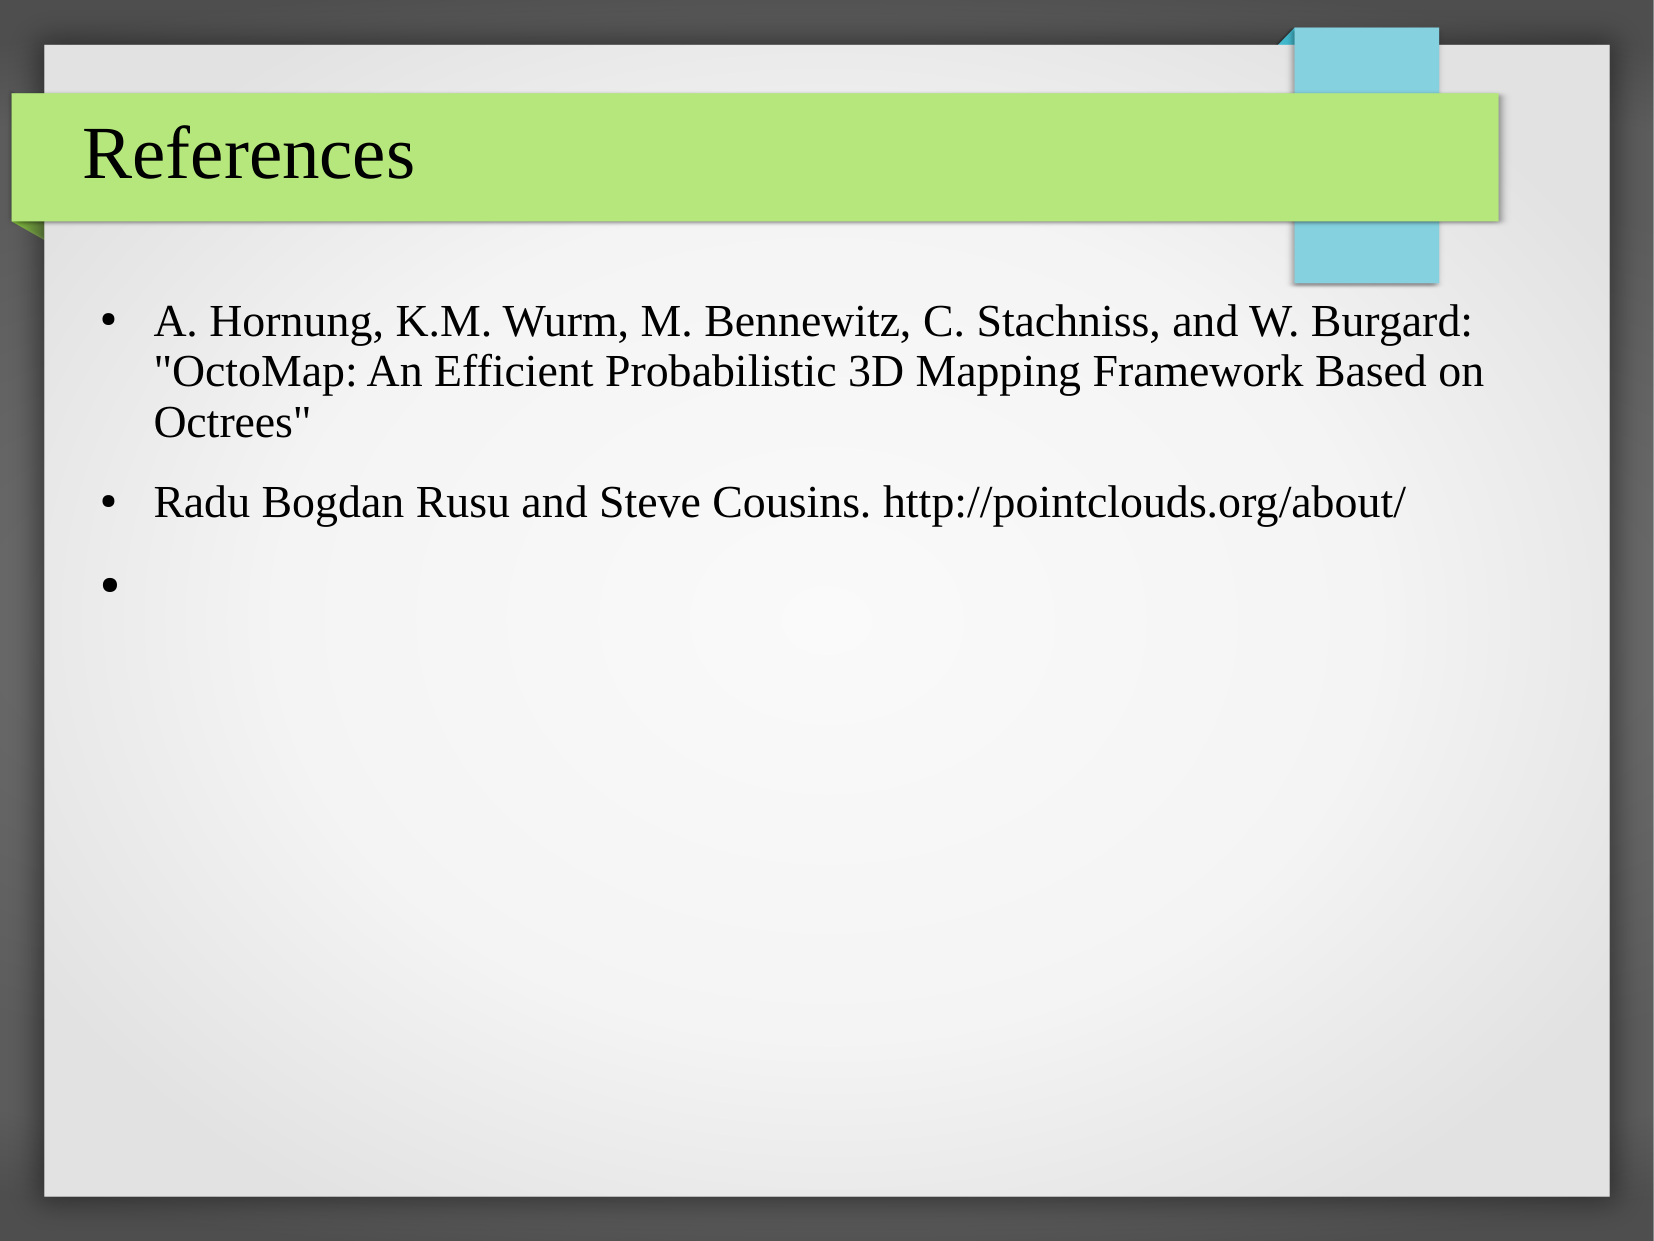

# References
A. Hornung, K.M. Wurm, M. Bennewitz, C. Stachniss, and W. Burgard: "OctoMap: An Efficient Probabilistic 3D Mapping Framework Based on Octrees"
Radu Bogdan Rusu and Steve Cousins. http://pointclouds.org/about/